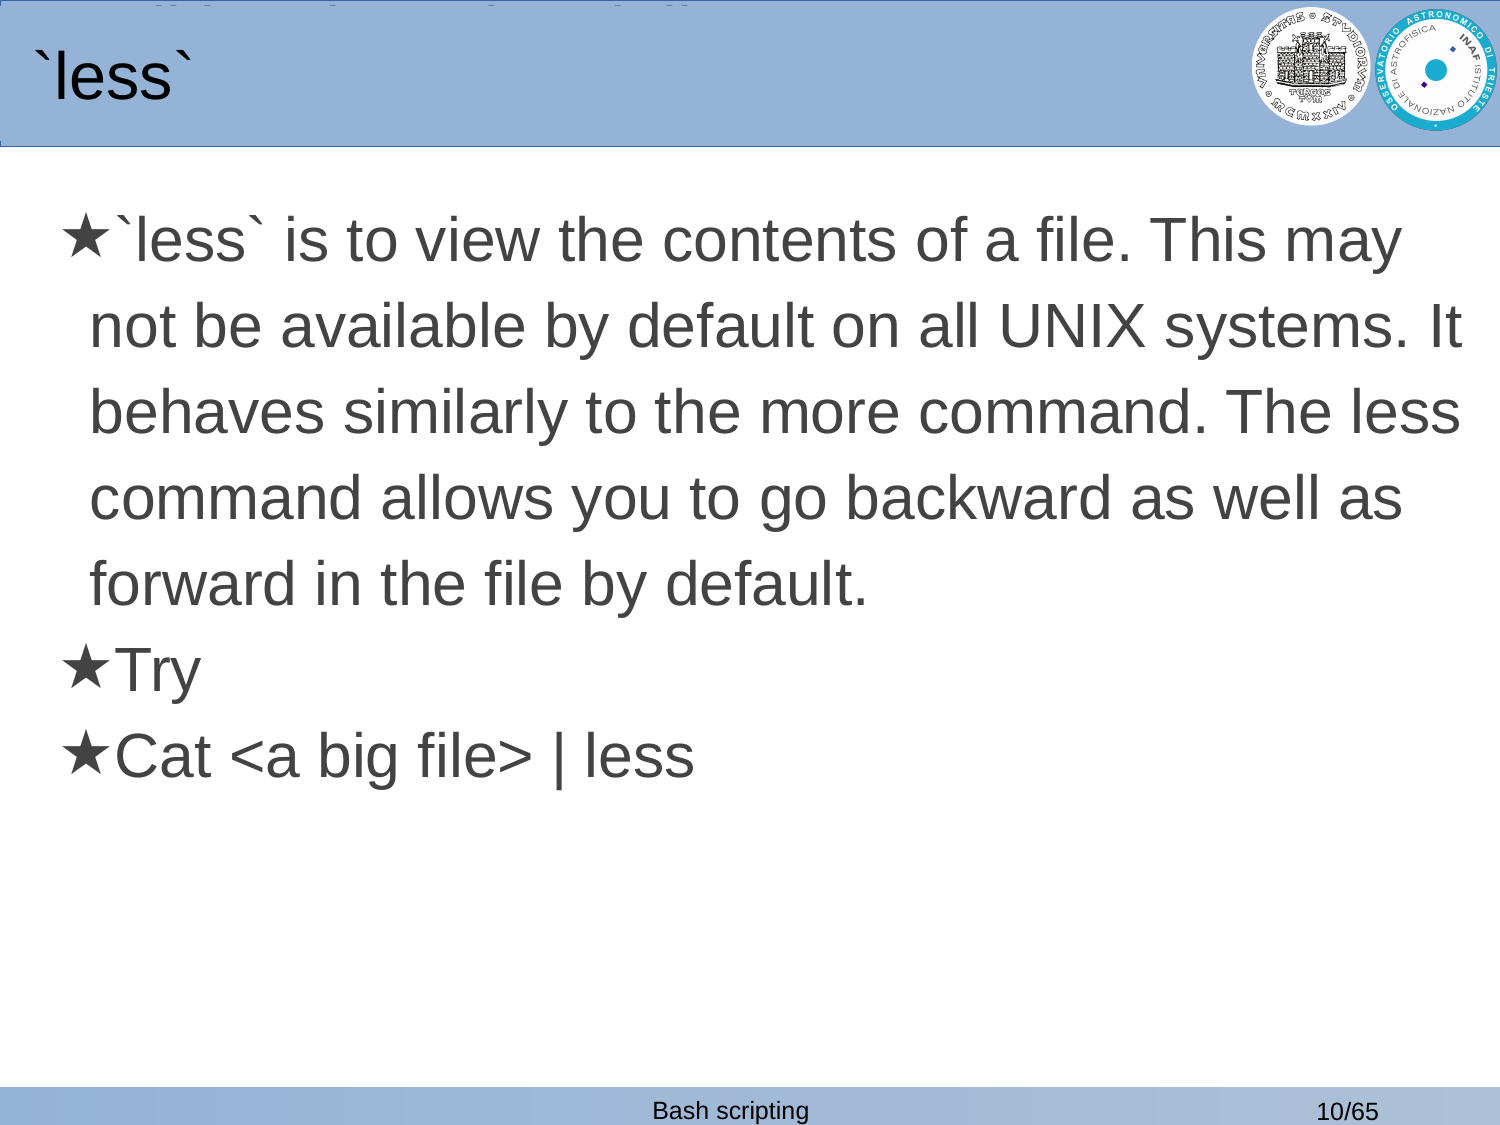

# Traditional service delivery
`less`
`less` is to view the contents of a file. This may not be available by default on all UNIX systems. It behaves similarly to the more command. The less command allows you to go backward as well as forward in the file by default.
Try
Cat <a big file> | less